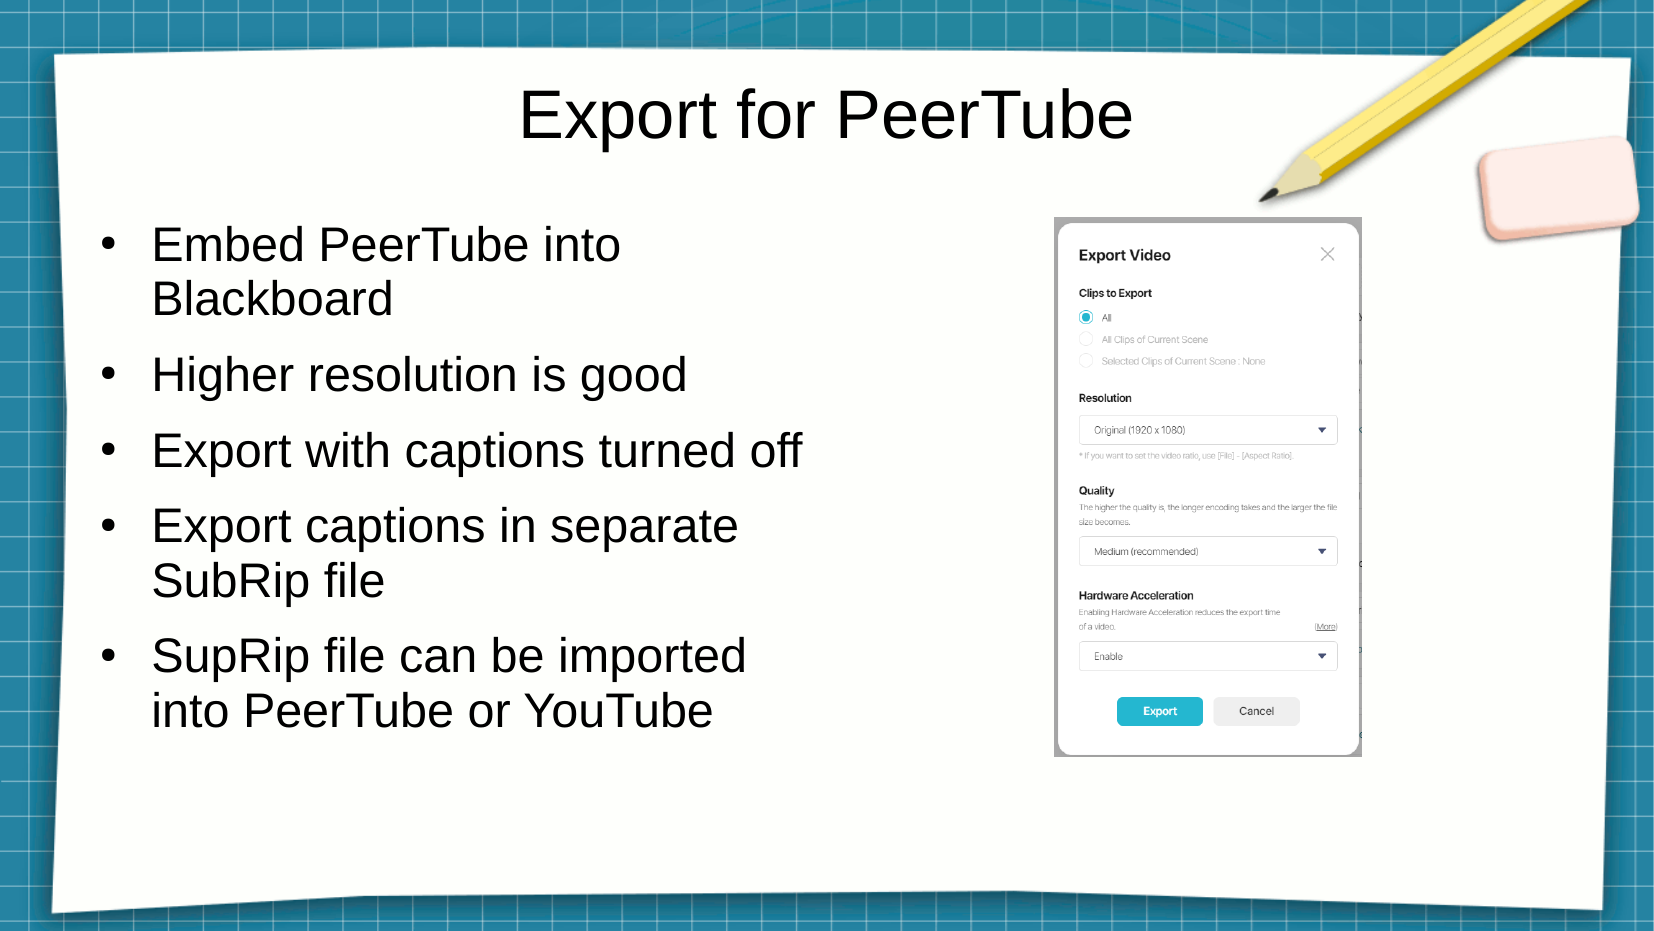

# Export for PeerTube
Embed PeerTube into Blackboard
Higher resolution is good
Export with captions turned off
Export captions in separate SubRip file
SupRip file can be imported into PeerTube or YouTube